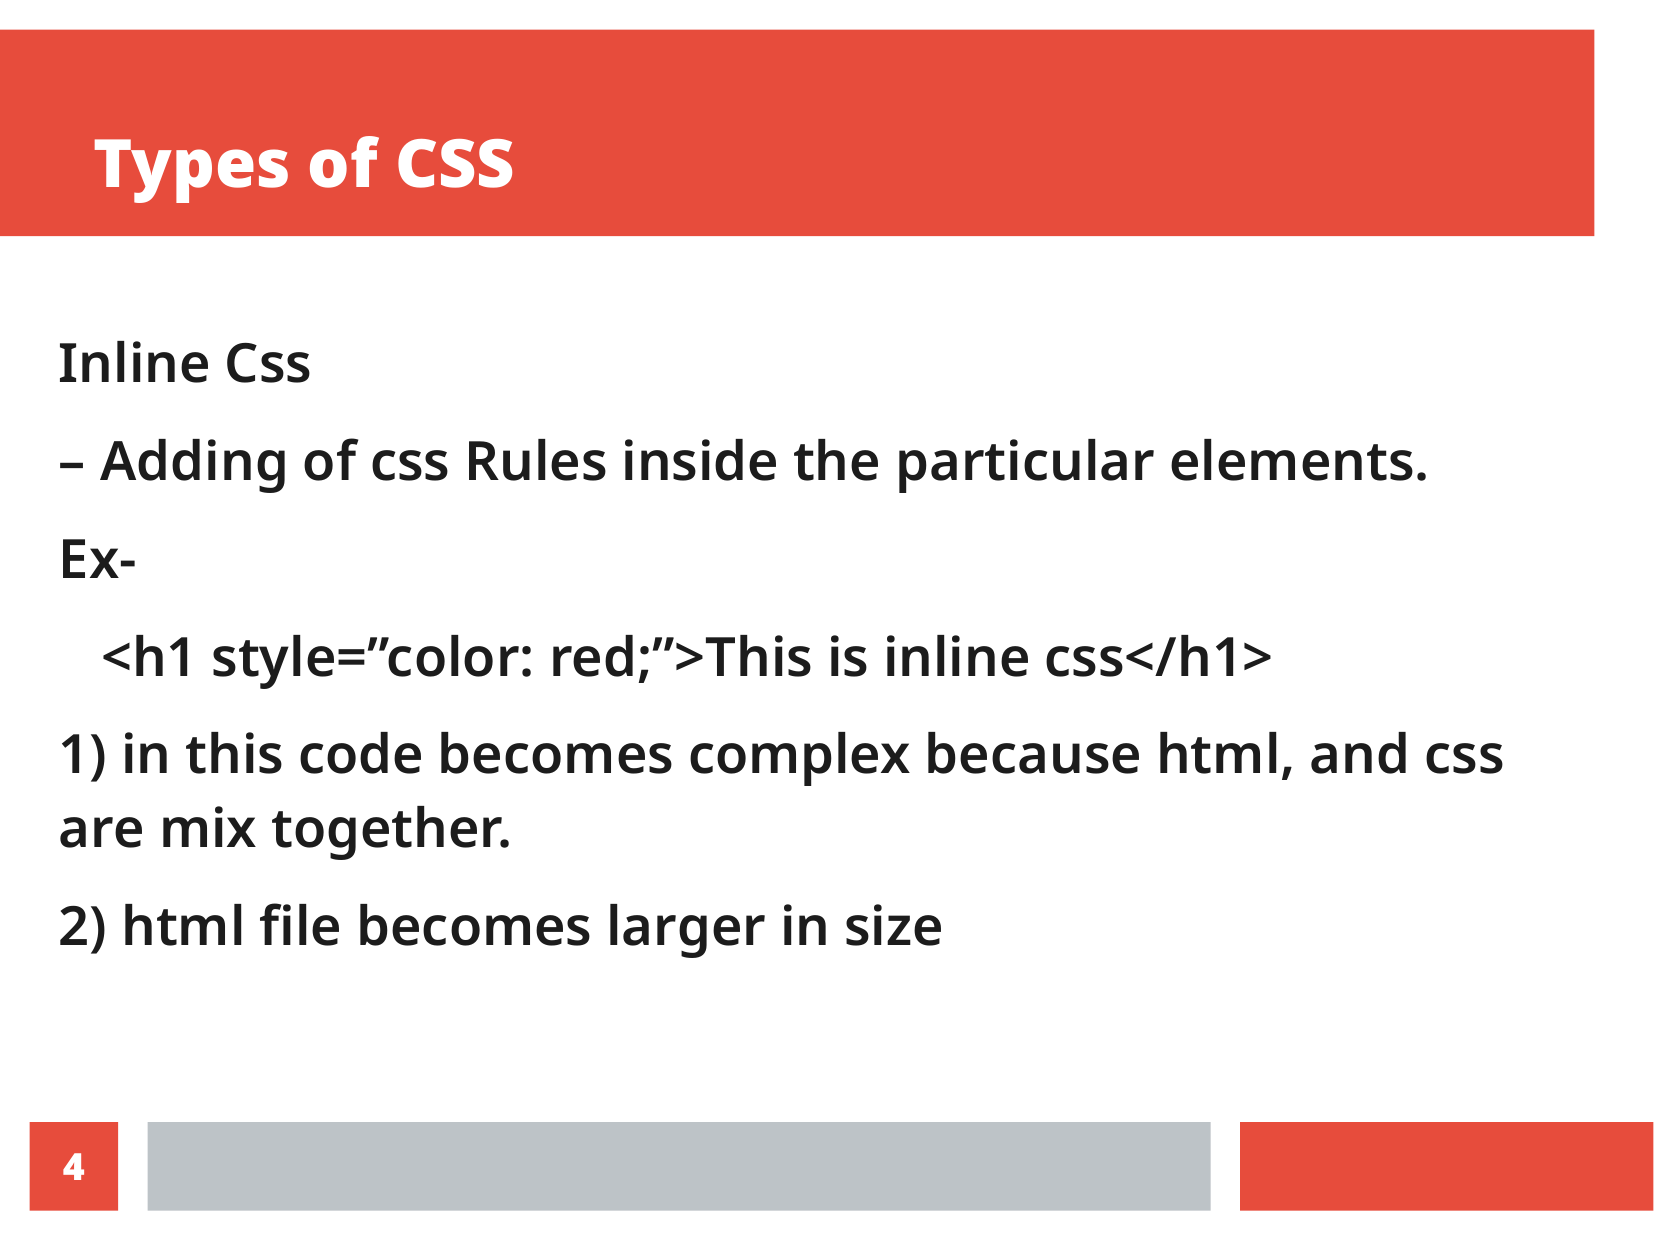

# Types of CSS
Inline Css
– Adding of css Rules inside the particular elements.
Ex-
 <h1 style=”color: red;”>This is inline css</h1>
1) in this code becomes complex because html, and css are mix together.
2) html file becomes larger in size
4